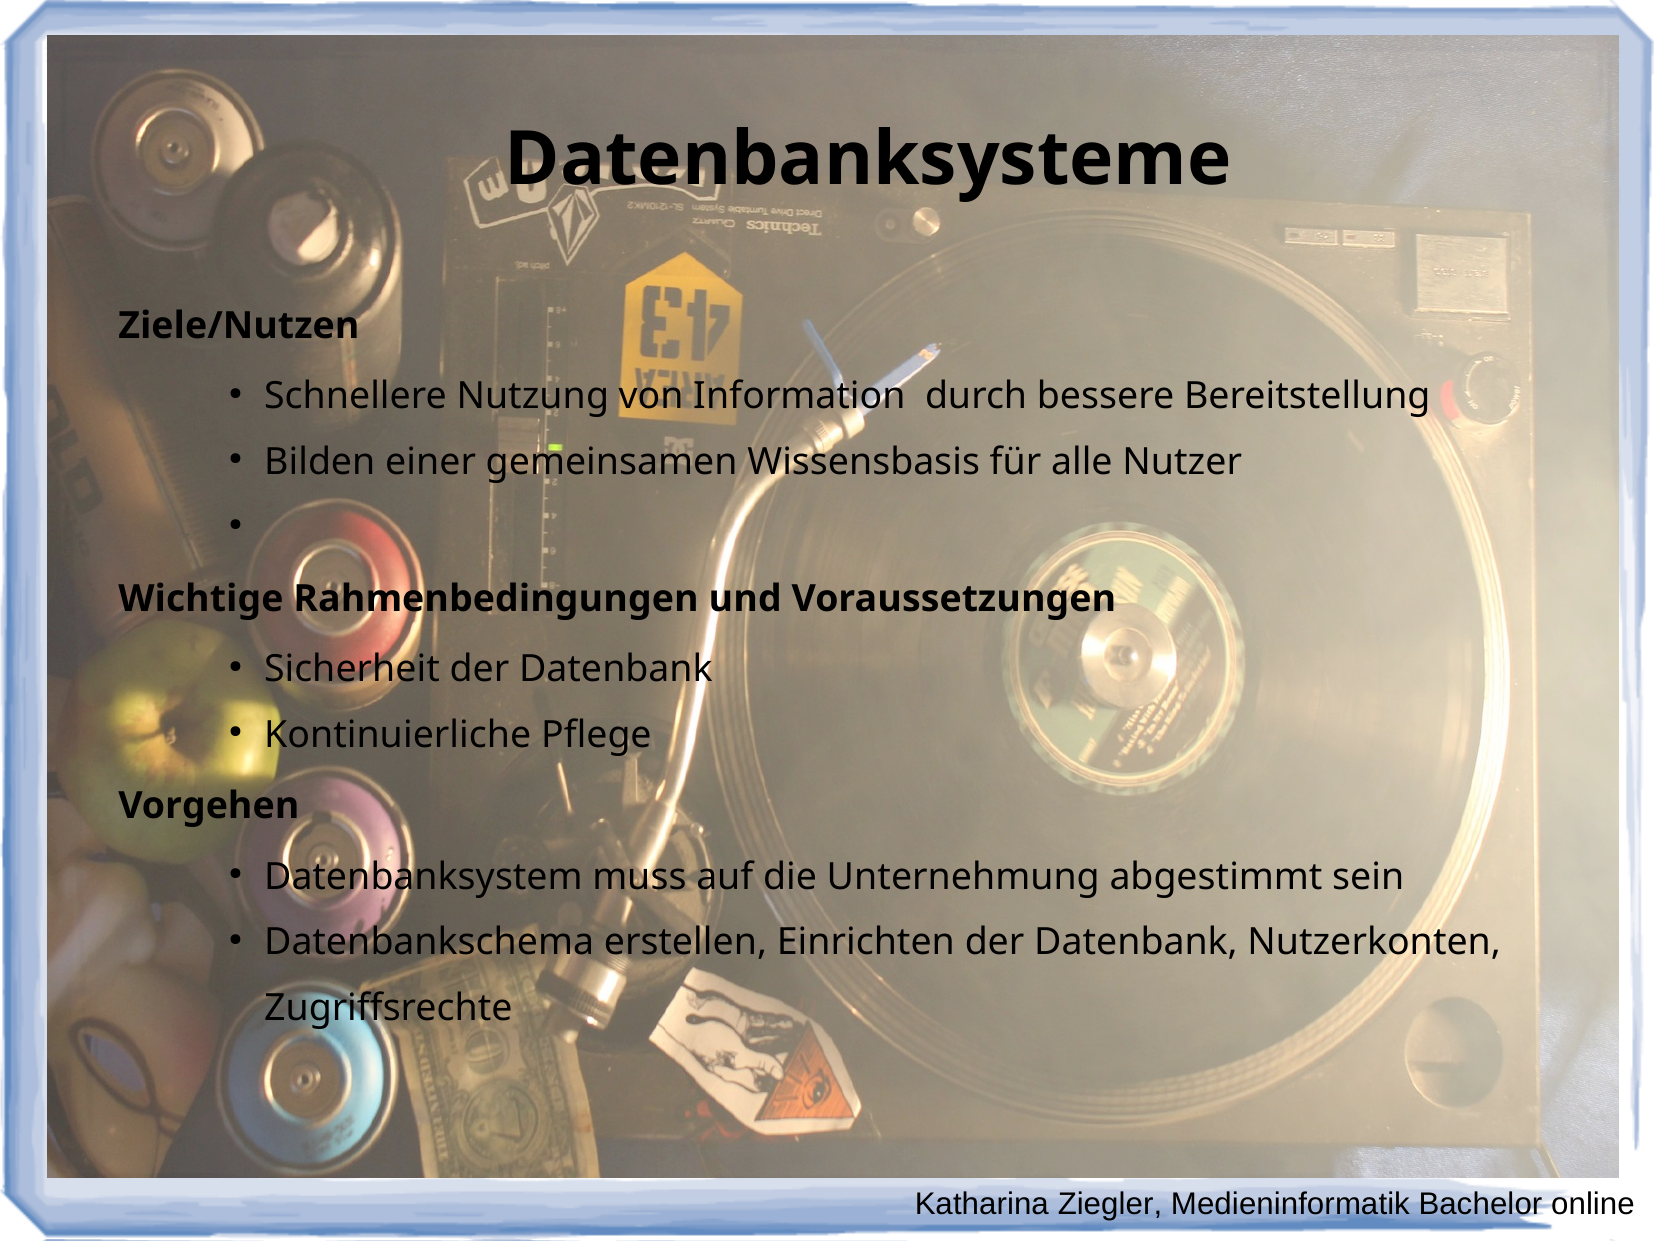

# Datenbanksysteme
Ziele/Nutzen
Schnellere Nutzung von Information durch bessere Bereitstellung
Bilden einer gemeinsamen Wissensbasis für alle Nutzer
Wichtige Rahmenbedingungen und Voraussetzungen
Sicherheit der Datenbank
Kontinuierliche Pflege
Vorgehen
Datenbanksystem muss auf die Unternehmung abgestimmt sein
Datenbankschema erstellen, Einrichten der Datenbank, Nutzerkonten,
Zugriffsrechte
Katharina Ziegler, Medieninformatik Bachelor online